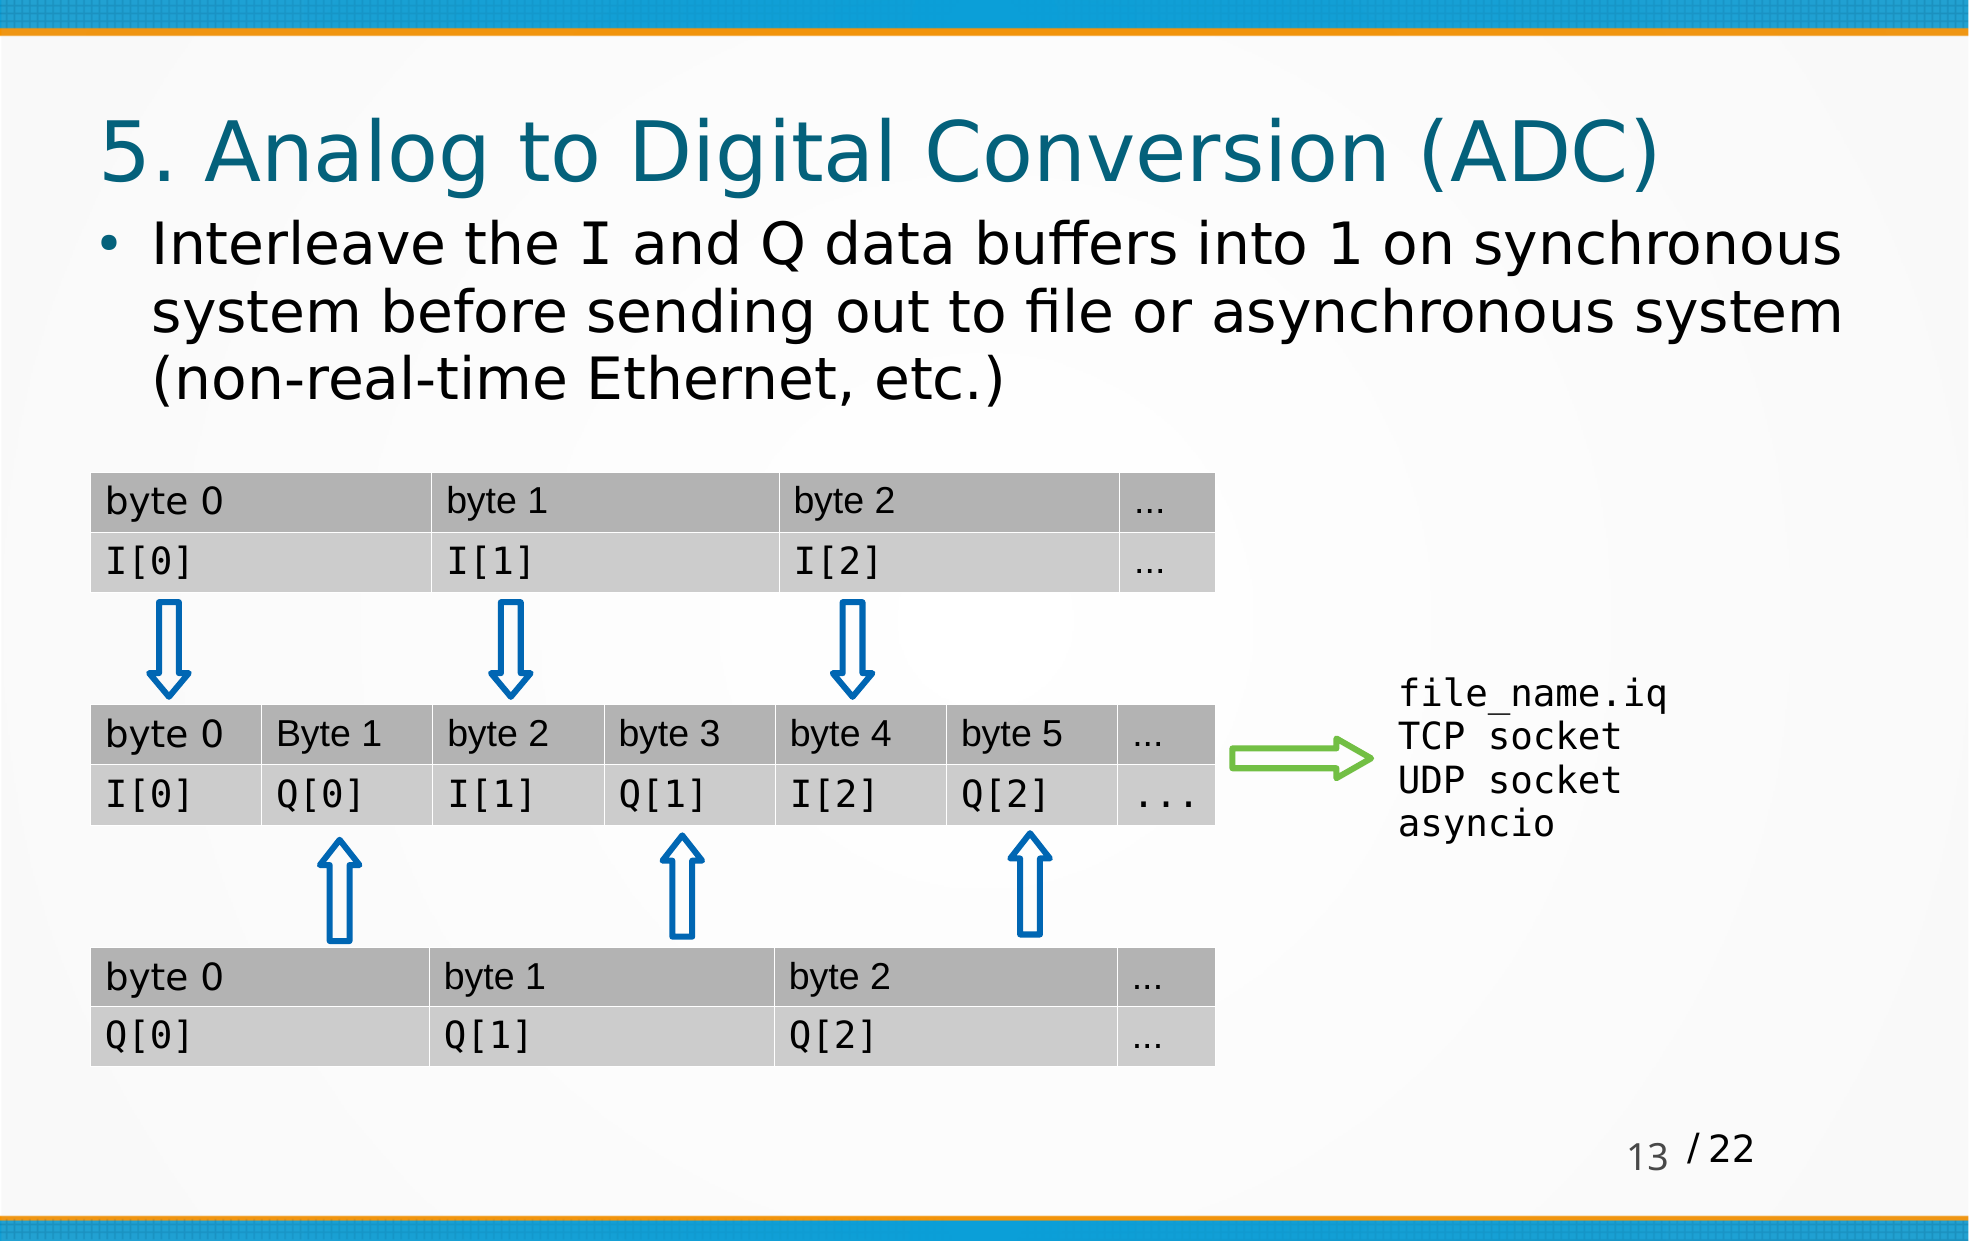

# 5. Analog to Digital Conversion (ADC)
Interleave the I and Q data buffers into 1 on synchronous system before sending out to file or asynchronous system (non-real-time Ethernet, etc.)
| byte 0 | byte 1 | byte 2 | ... |
| --- | --- | --- | --- |
| I[0] | I[1] | I[2] | ... |
file_name.iq
TCP socket
UDP socket
asyncio
| byte 0 | Byte 1 | byte 2 | byte 3 | byte 4 | byte 5 | ... |
| --- | --- | --- | --- | --- | --- | --- |
| I[0] | Q[0] | I[1] | Q[1] | I[2] | Q[2] | ... |
| byte 0 | byte 1 | byte 2 | ... |
| --- | --- | --- | --- |
| Q[0] | Q[1] | Q[2] | ... |
13